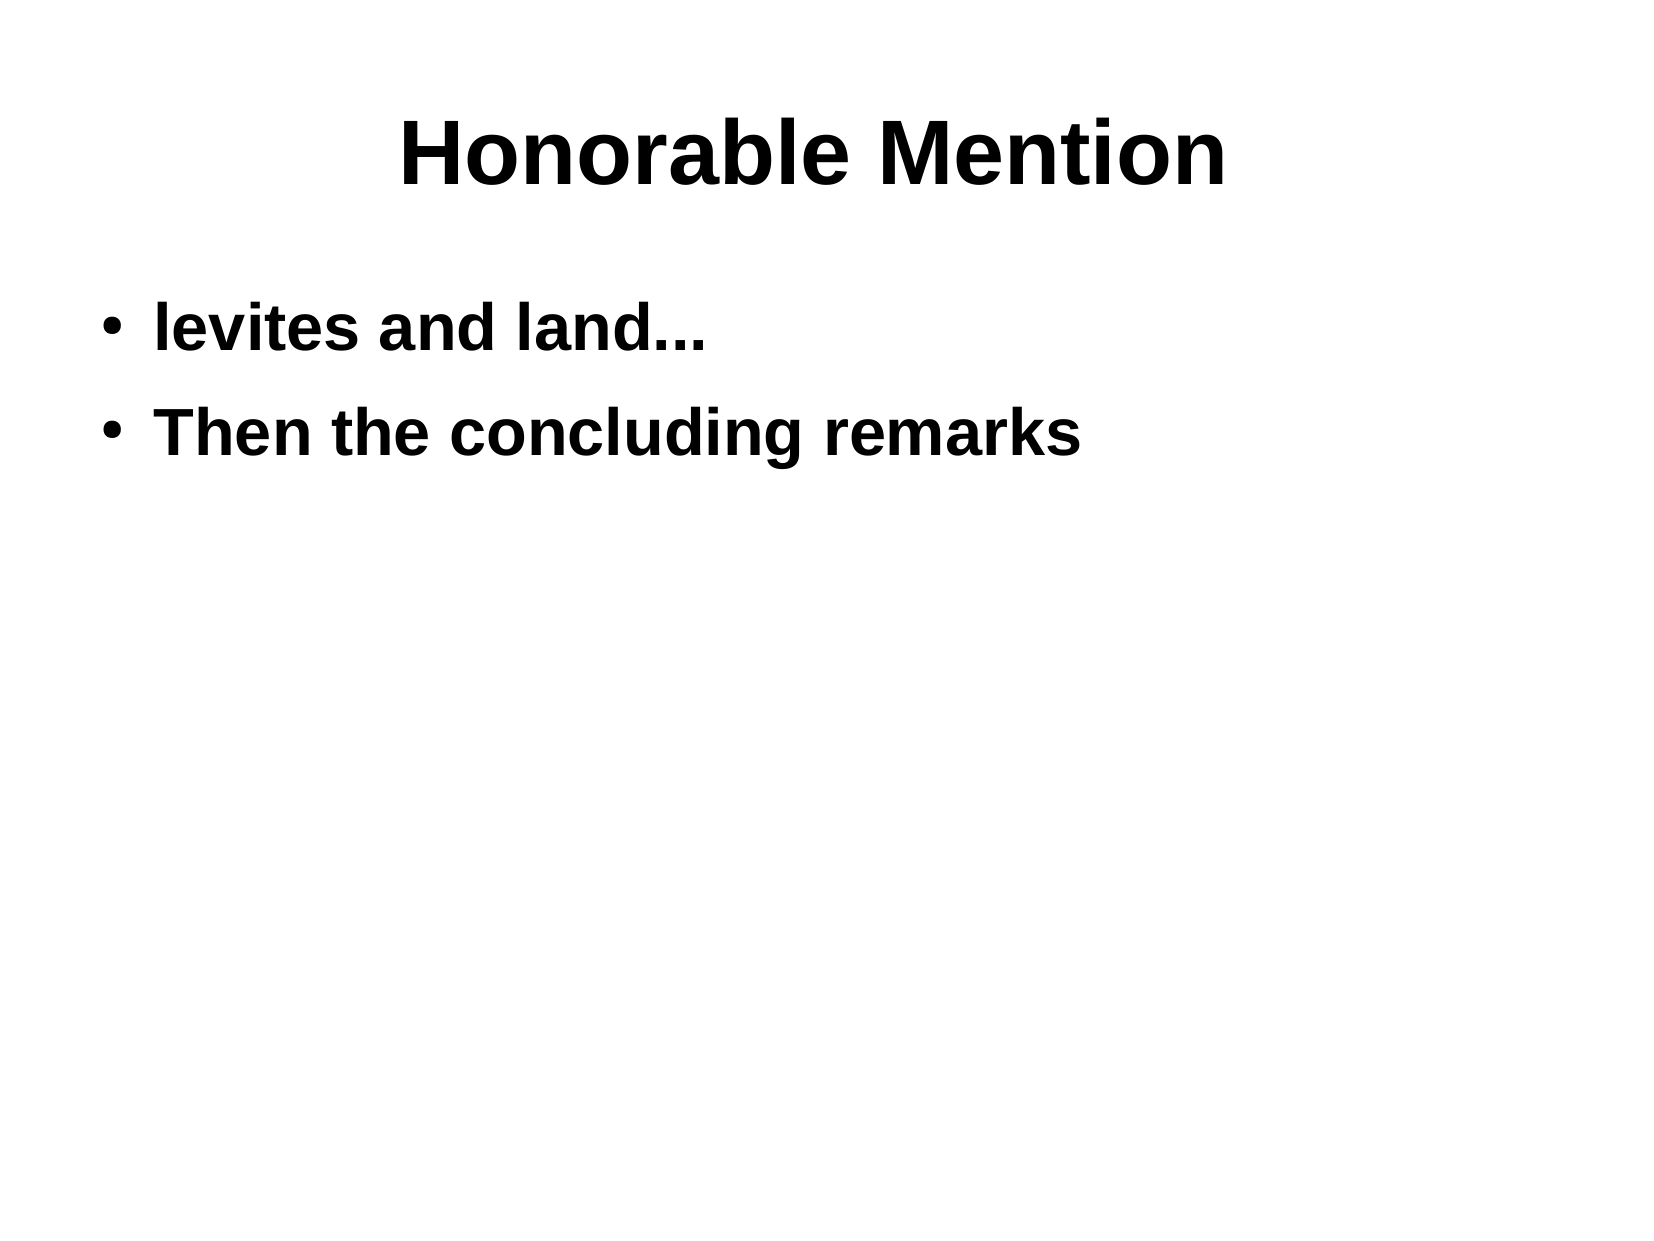

# Honorable Mention
levites and land...
Then the concluding remarks